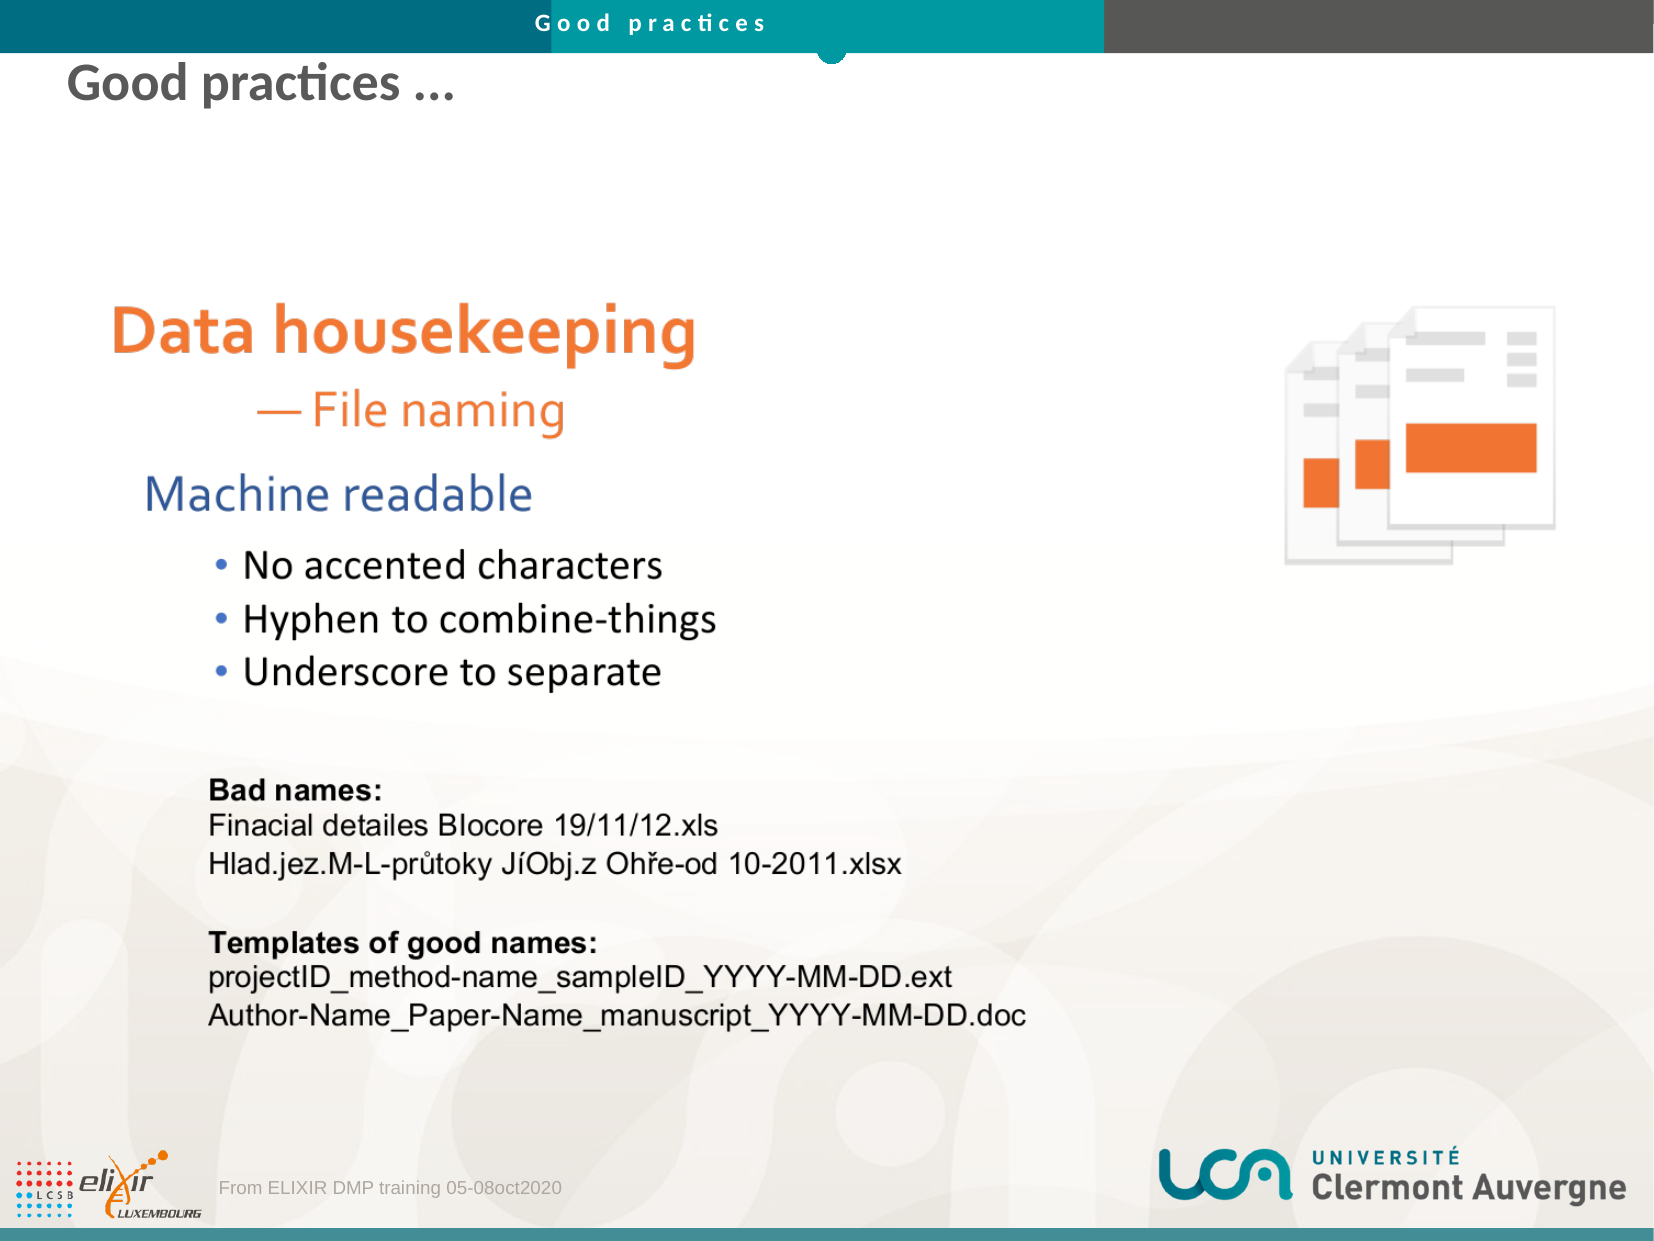

Good practices
Good practices ...
From ELIXIR DMP training 05-08oct2020